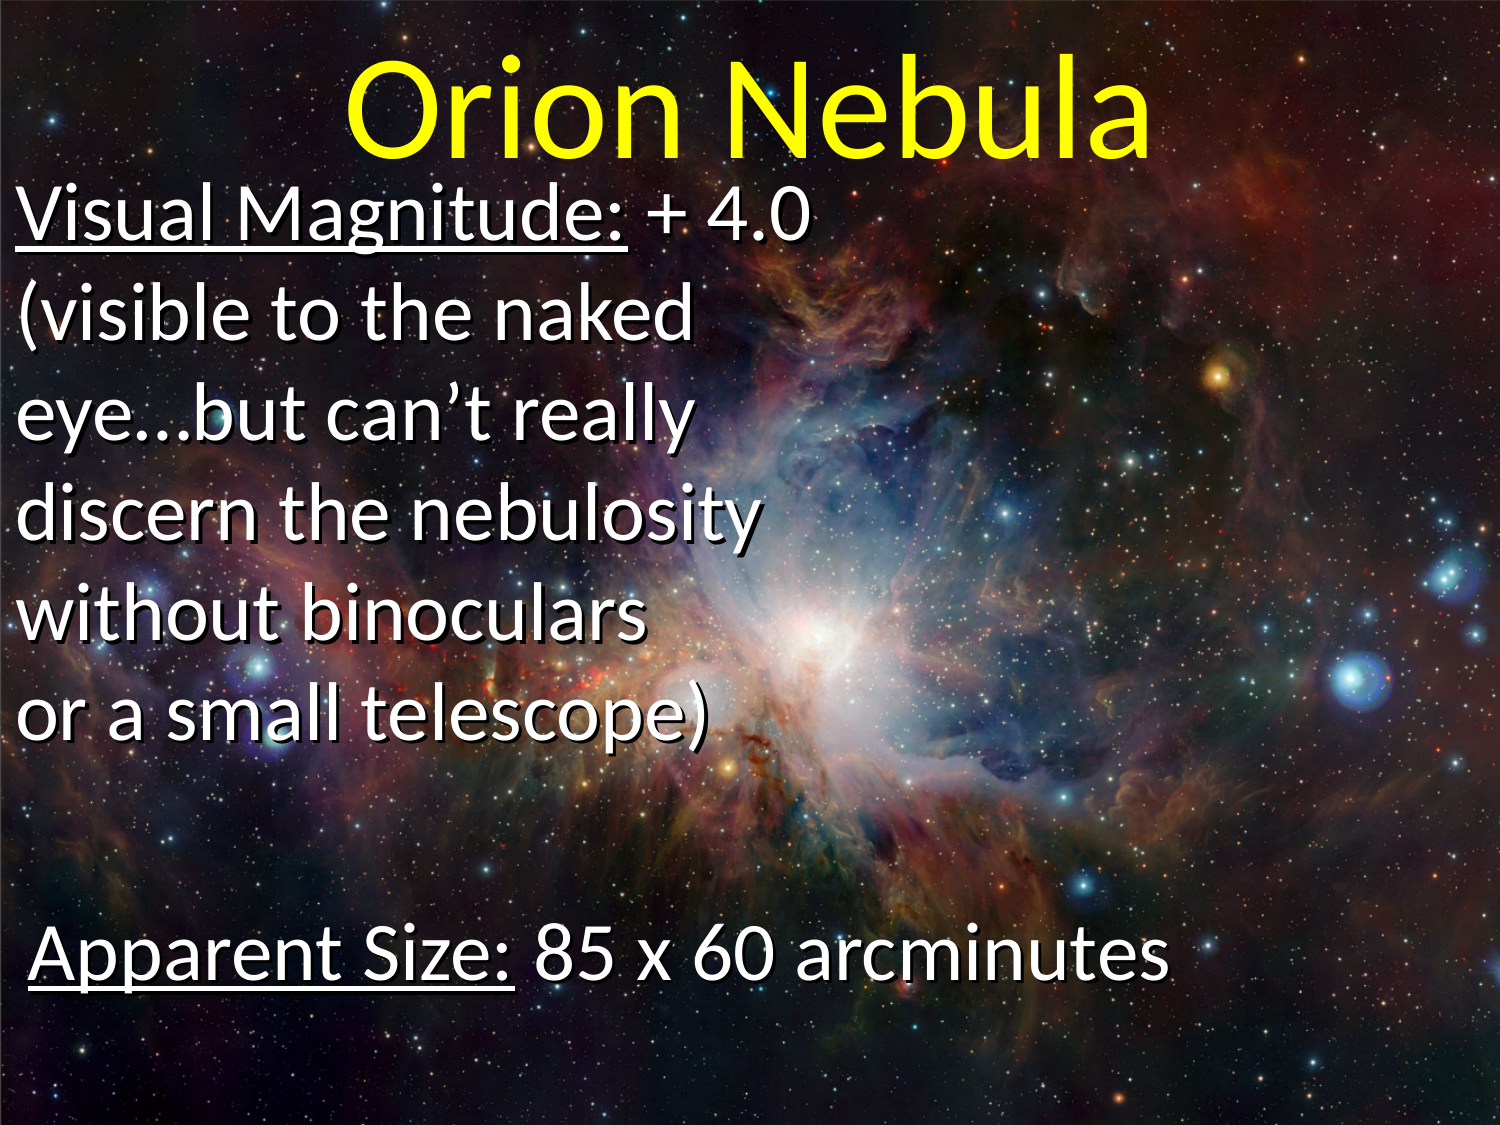

Orion Nebula
Visual Magnitude: + 4.0
(visible to the naked eye…but can’t really discern the nebulosity without binoculars
or a small telescope)
Apparent Size: 85 x 60 arcminutes